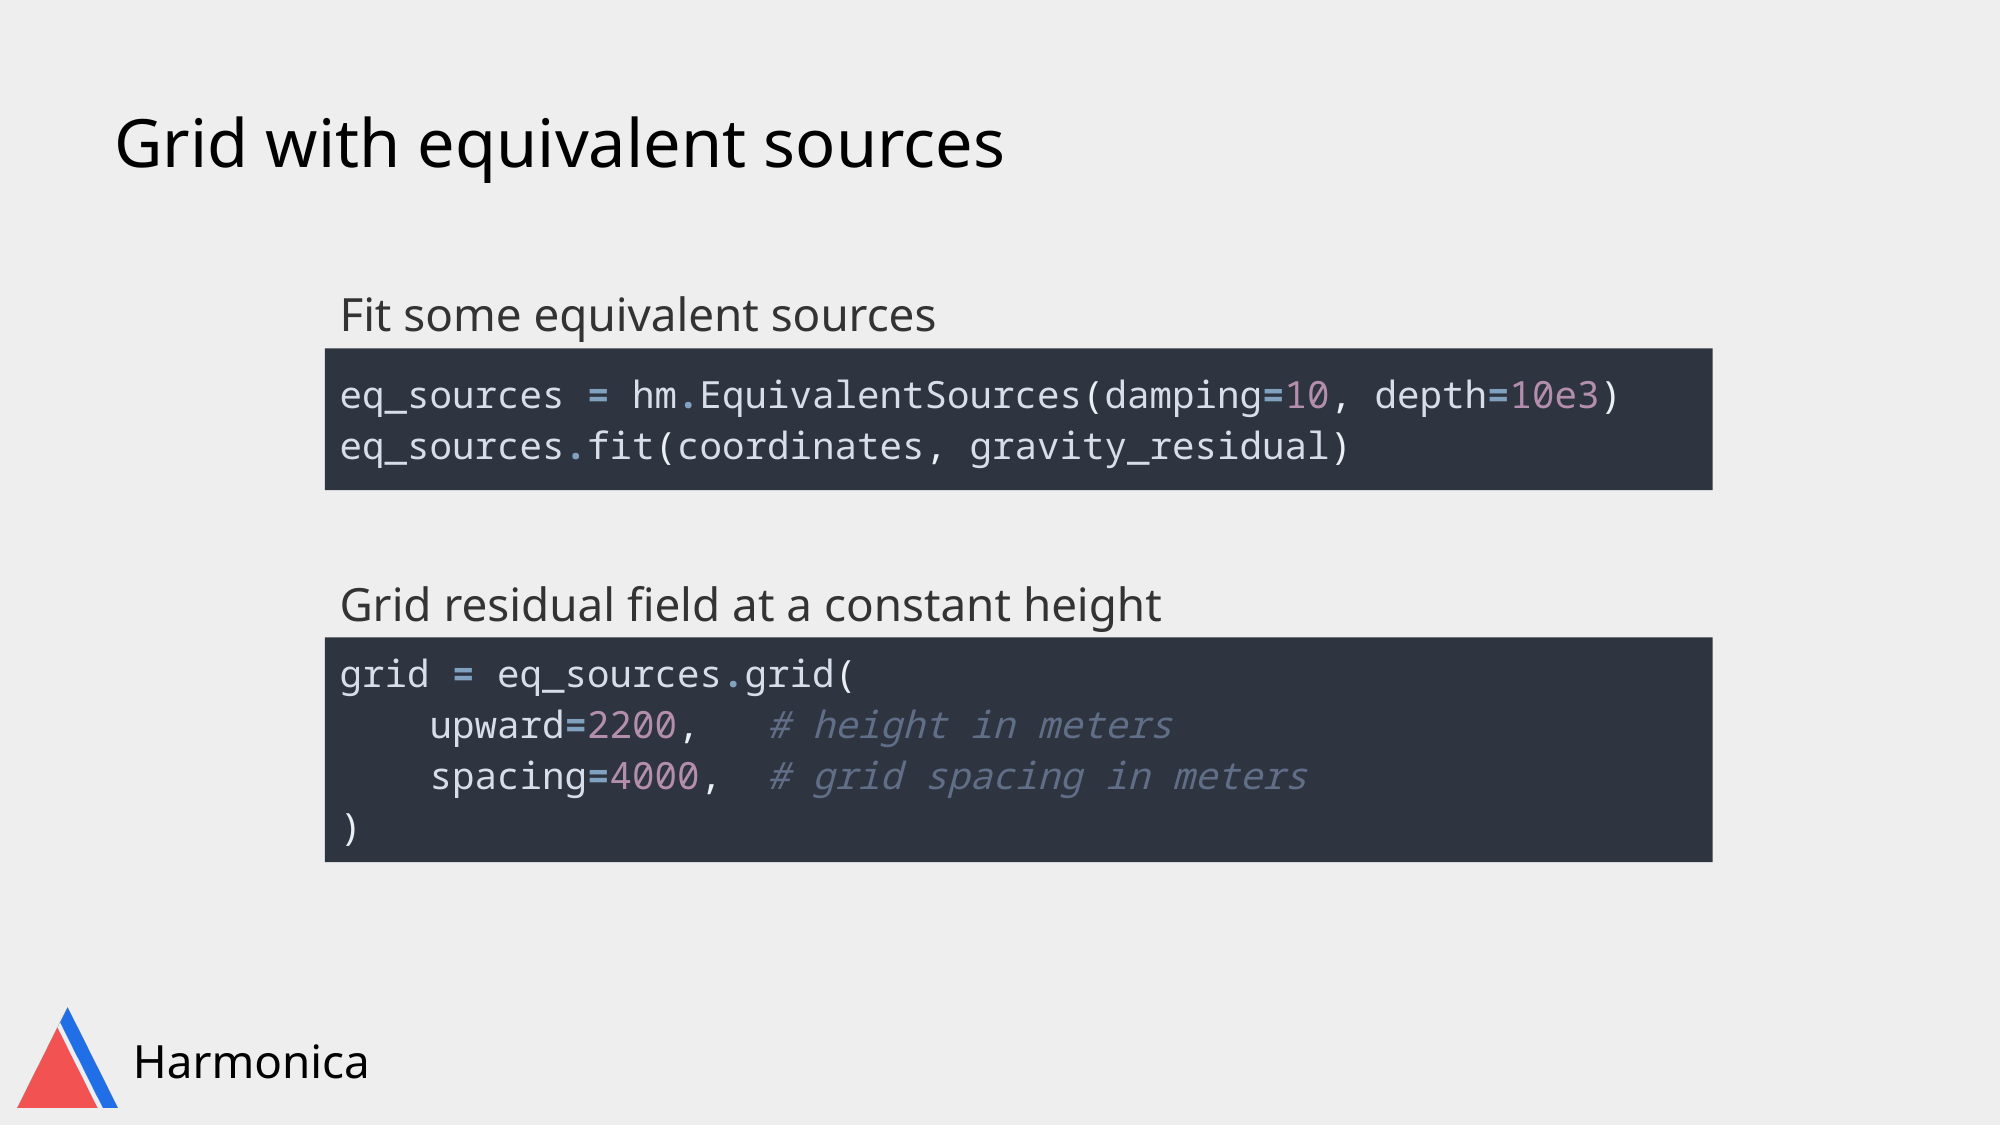

Grid with equivalent sources
Fit some equivalent sources
eq_sources = hm.EquivalentSources(damping=10, depth=10e3)
eq_sources.fit(coordinates, gravity_residual)
Grid residual field at a constant height
grid = eq_sources.grid(
 upward=2200, # height in meters
 spacing=4000, # grid spacing in meters
)
Harmonica